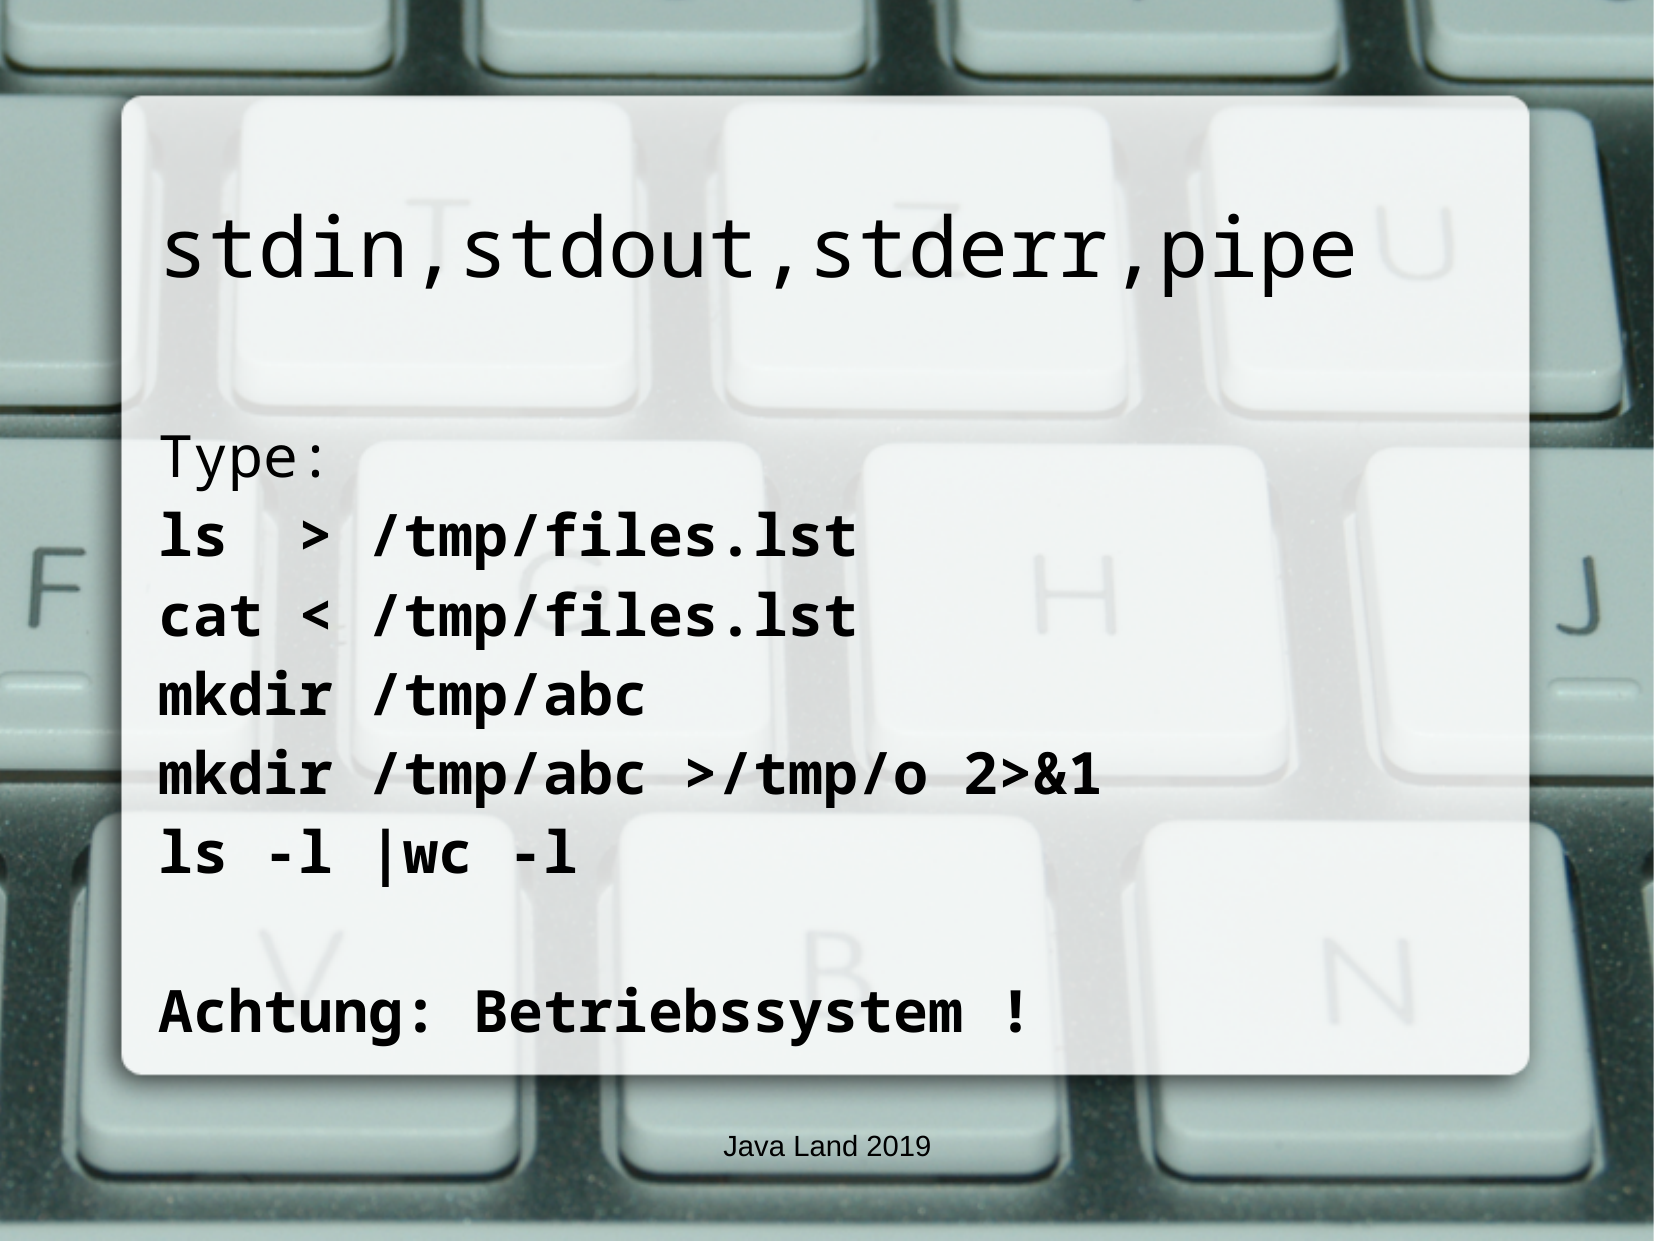

#
stdin,stdout,stderr,pipe
Type:
ls > /tmp/files.lst
cat < /tmp/files.lst
mkdir /tmp/abc
mkdir /tmp/abc >/tmp/o 2>&1
ls -l |wc -l
Achtung: Betriebssystem !